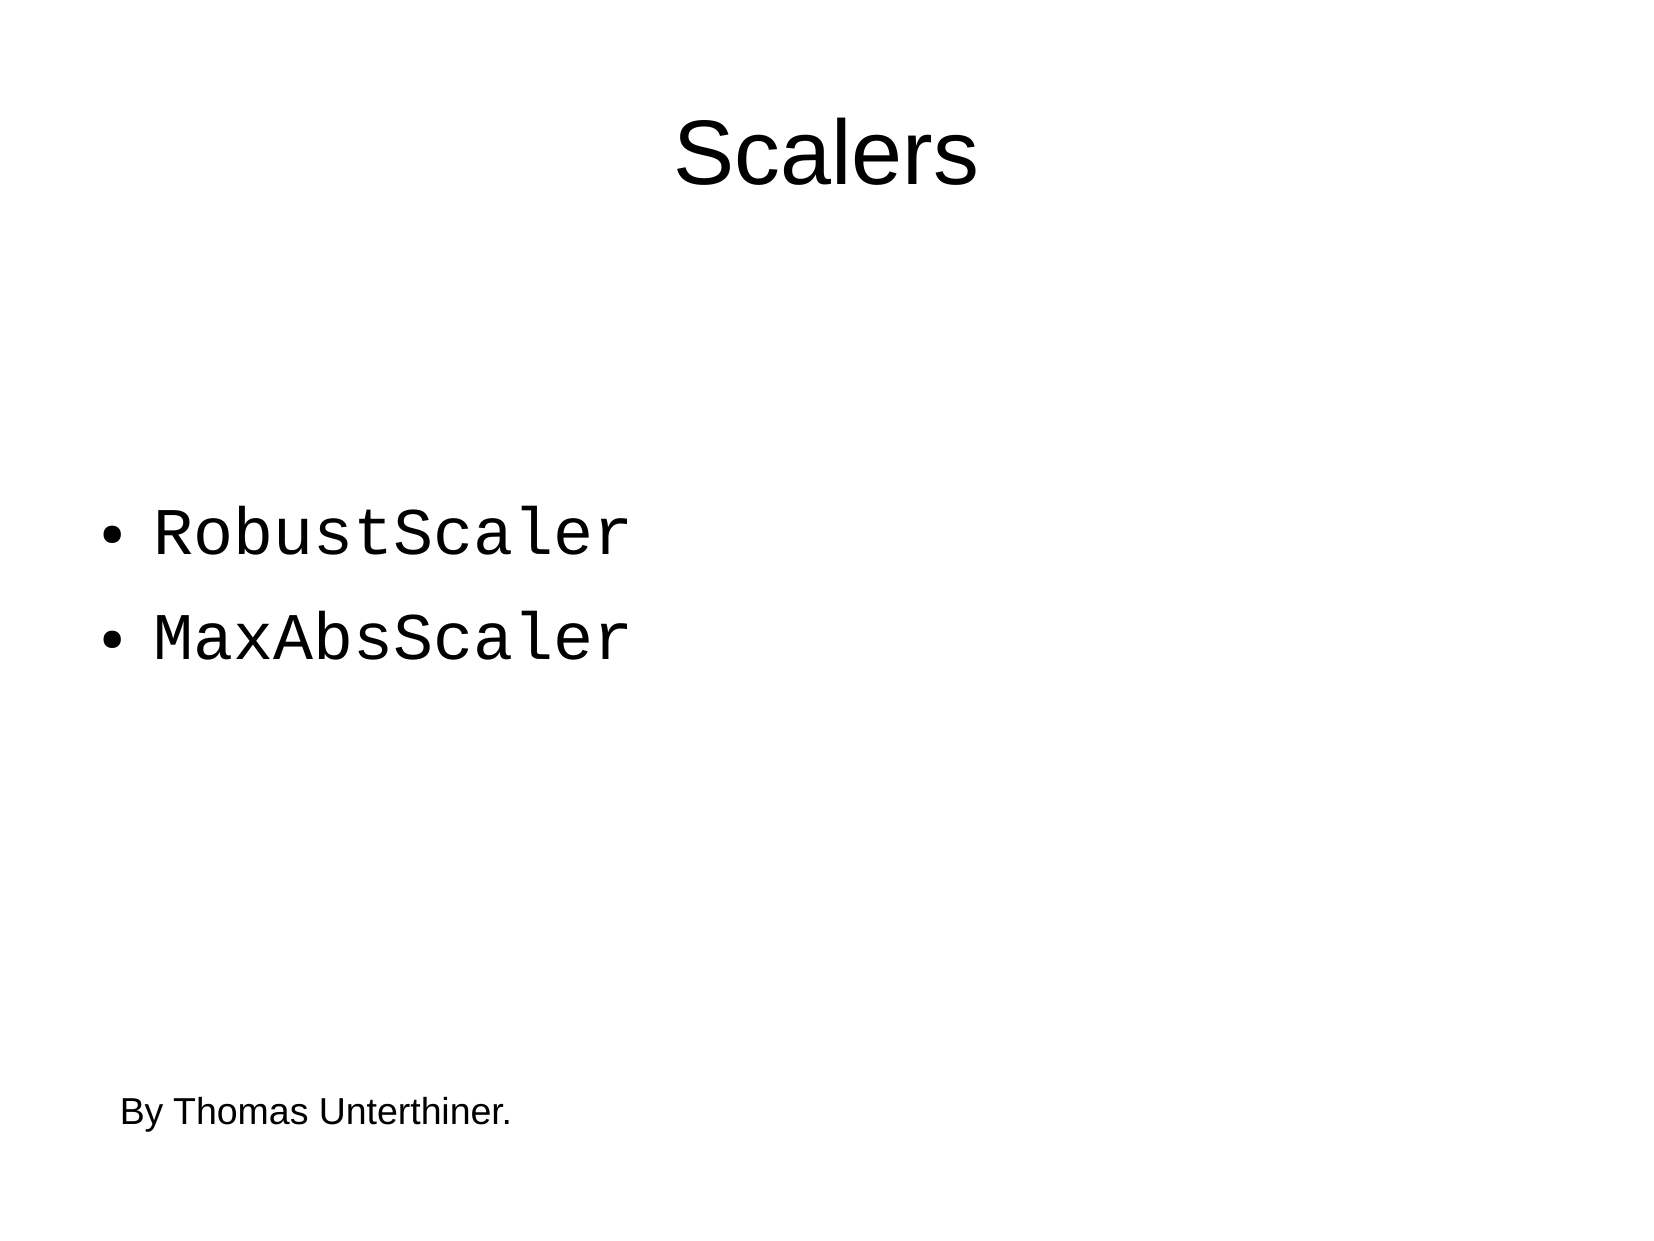

# Scalers
RobustScaler
MaxAbsScaler
By Thomas Unterthiner.